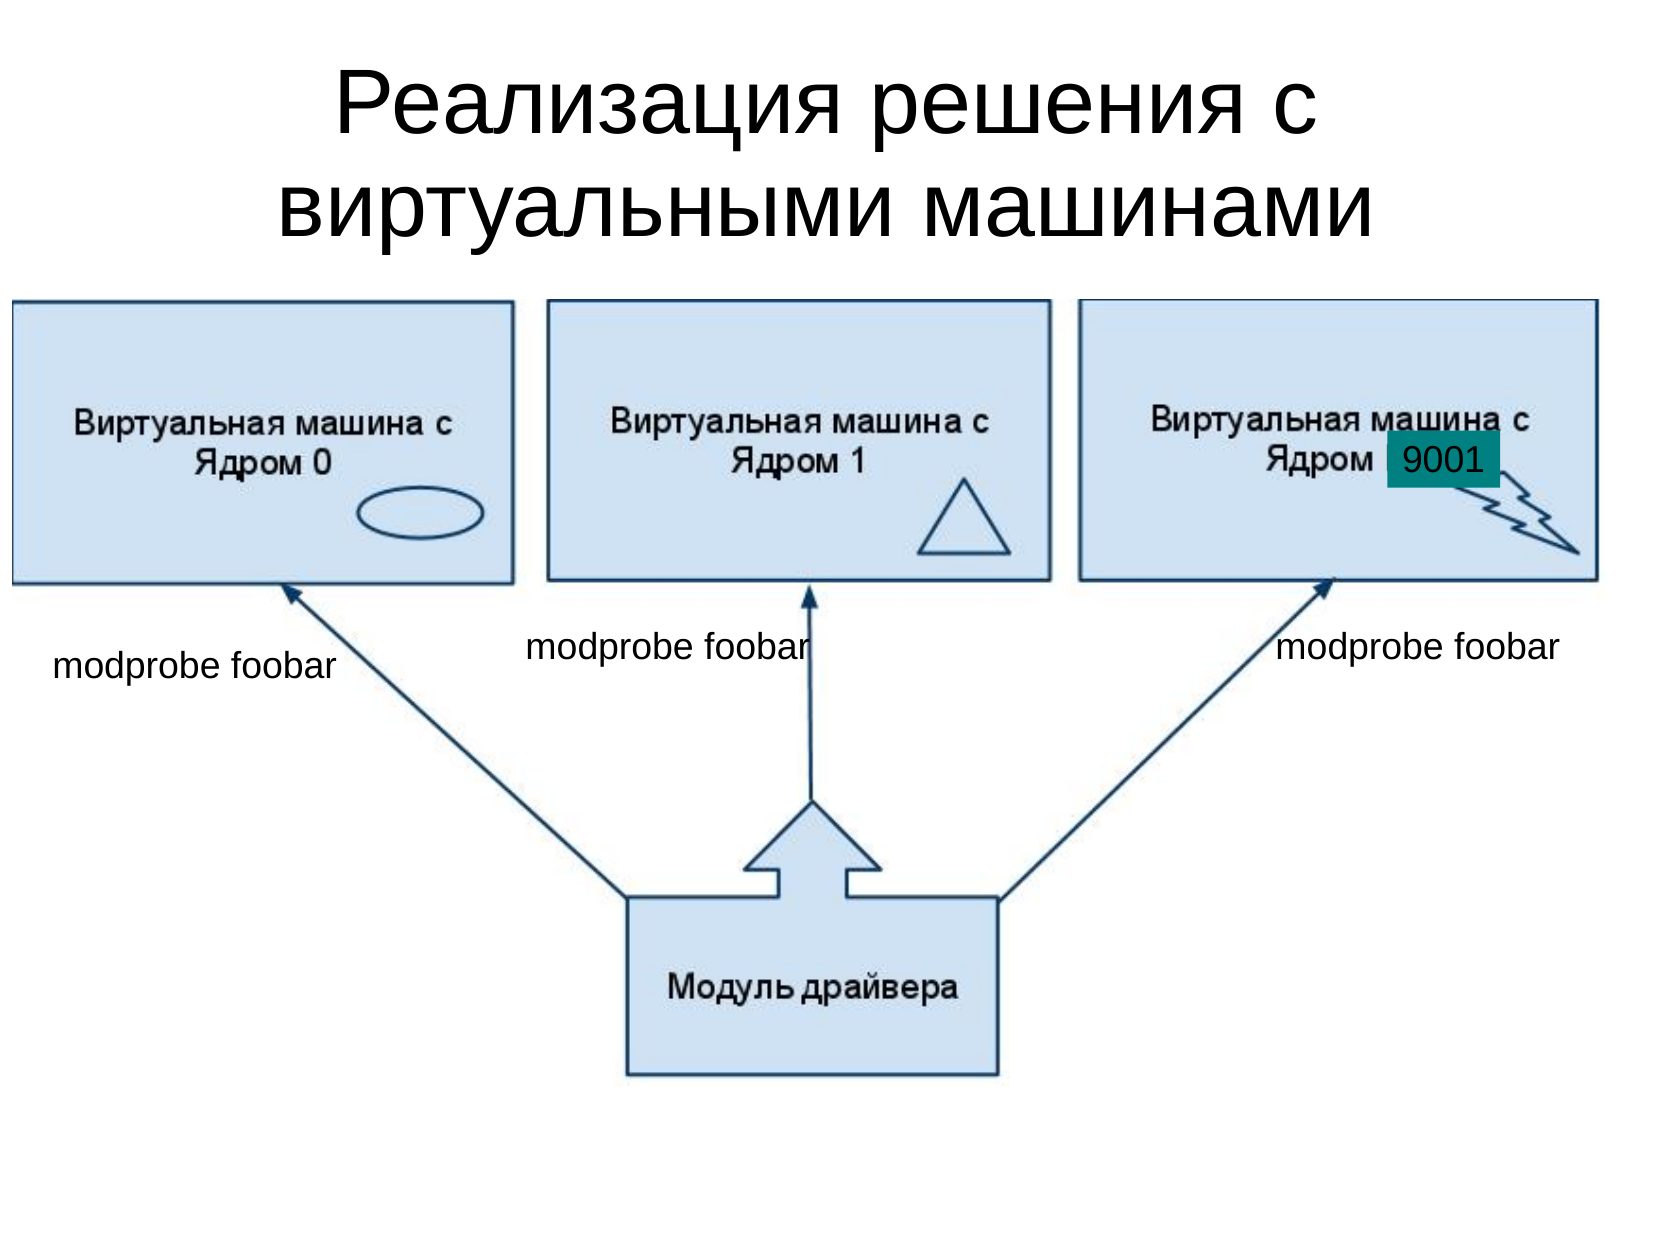

# Реализация решения с виртуальными машинами
9001
modprobe foobar
modprobe foobar
modprobe foobar